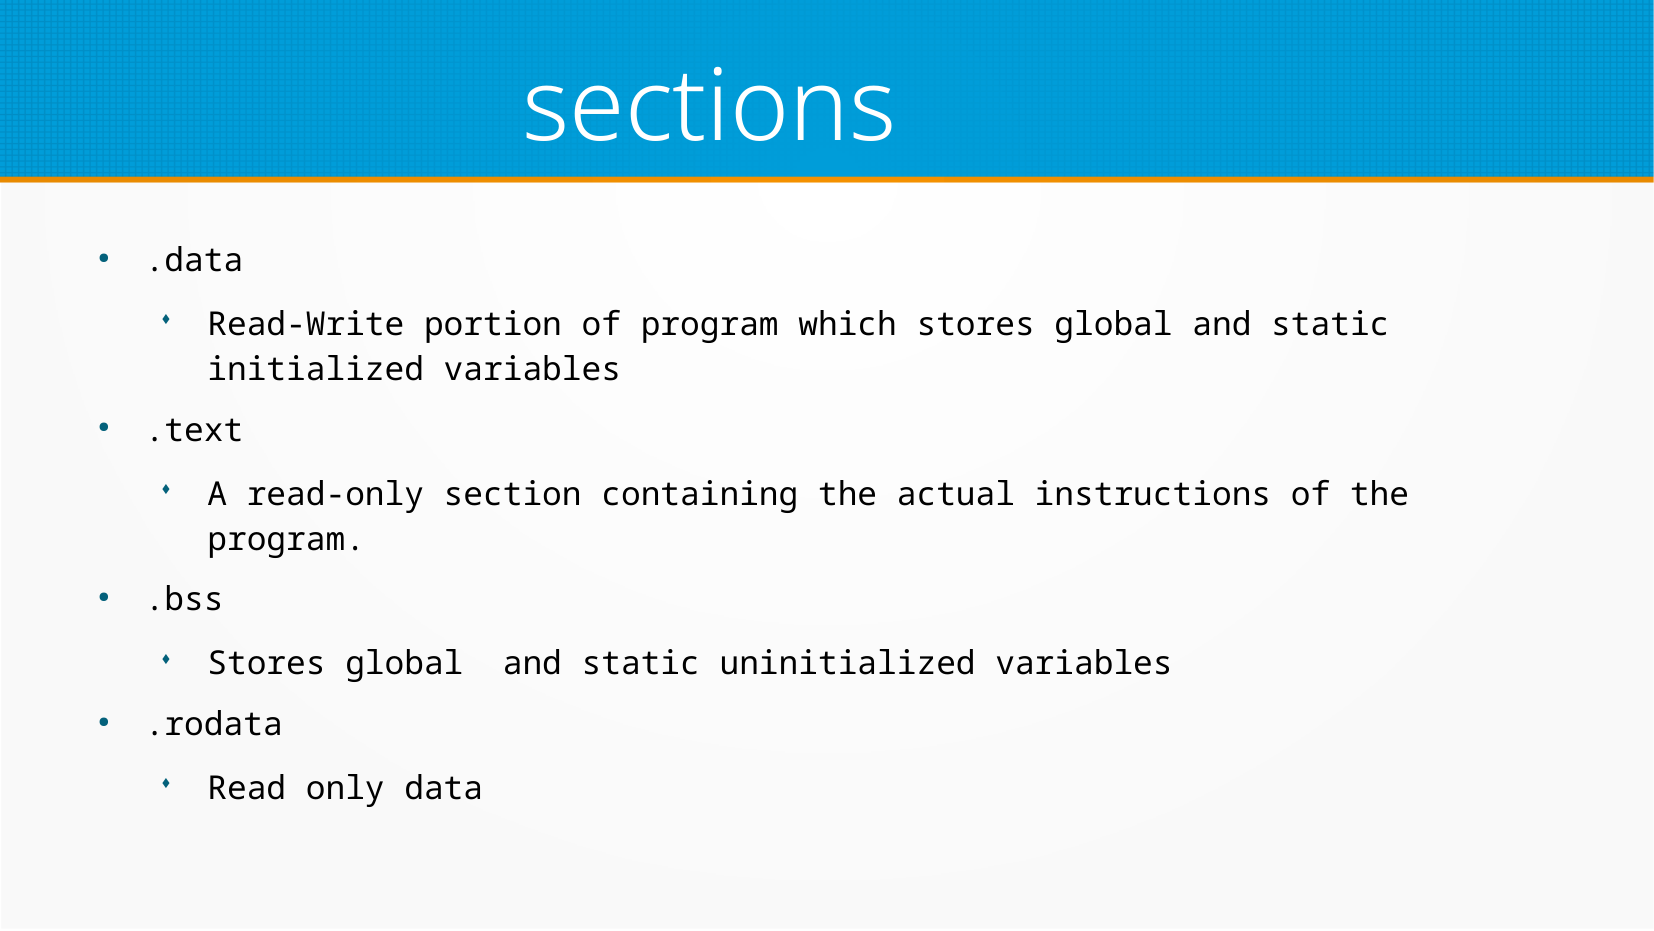

# sections
.data
Read-Write portion of program which stores global and static initialized variables
.text
A read-only section containing the actual instructions of the program.
.bss
Stores global and static uninitialized variables
.rodata
Read only data